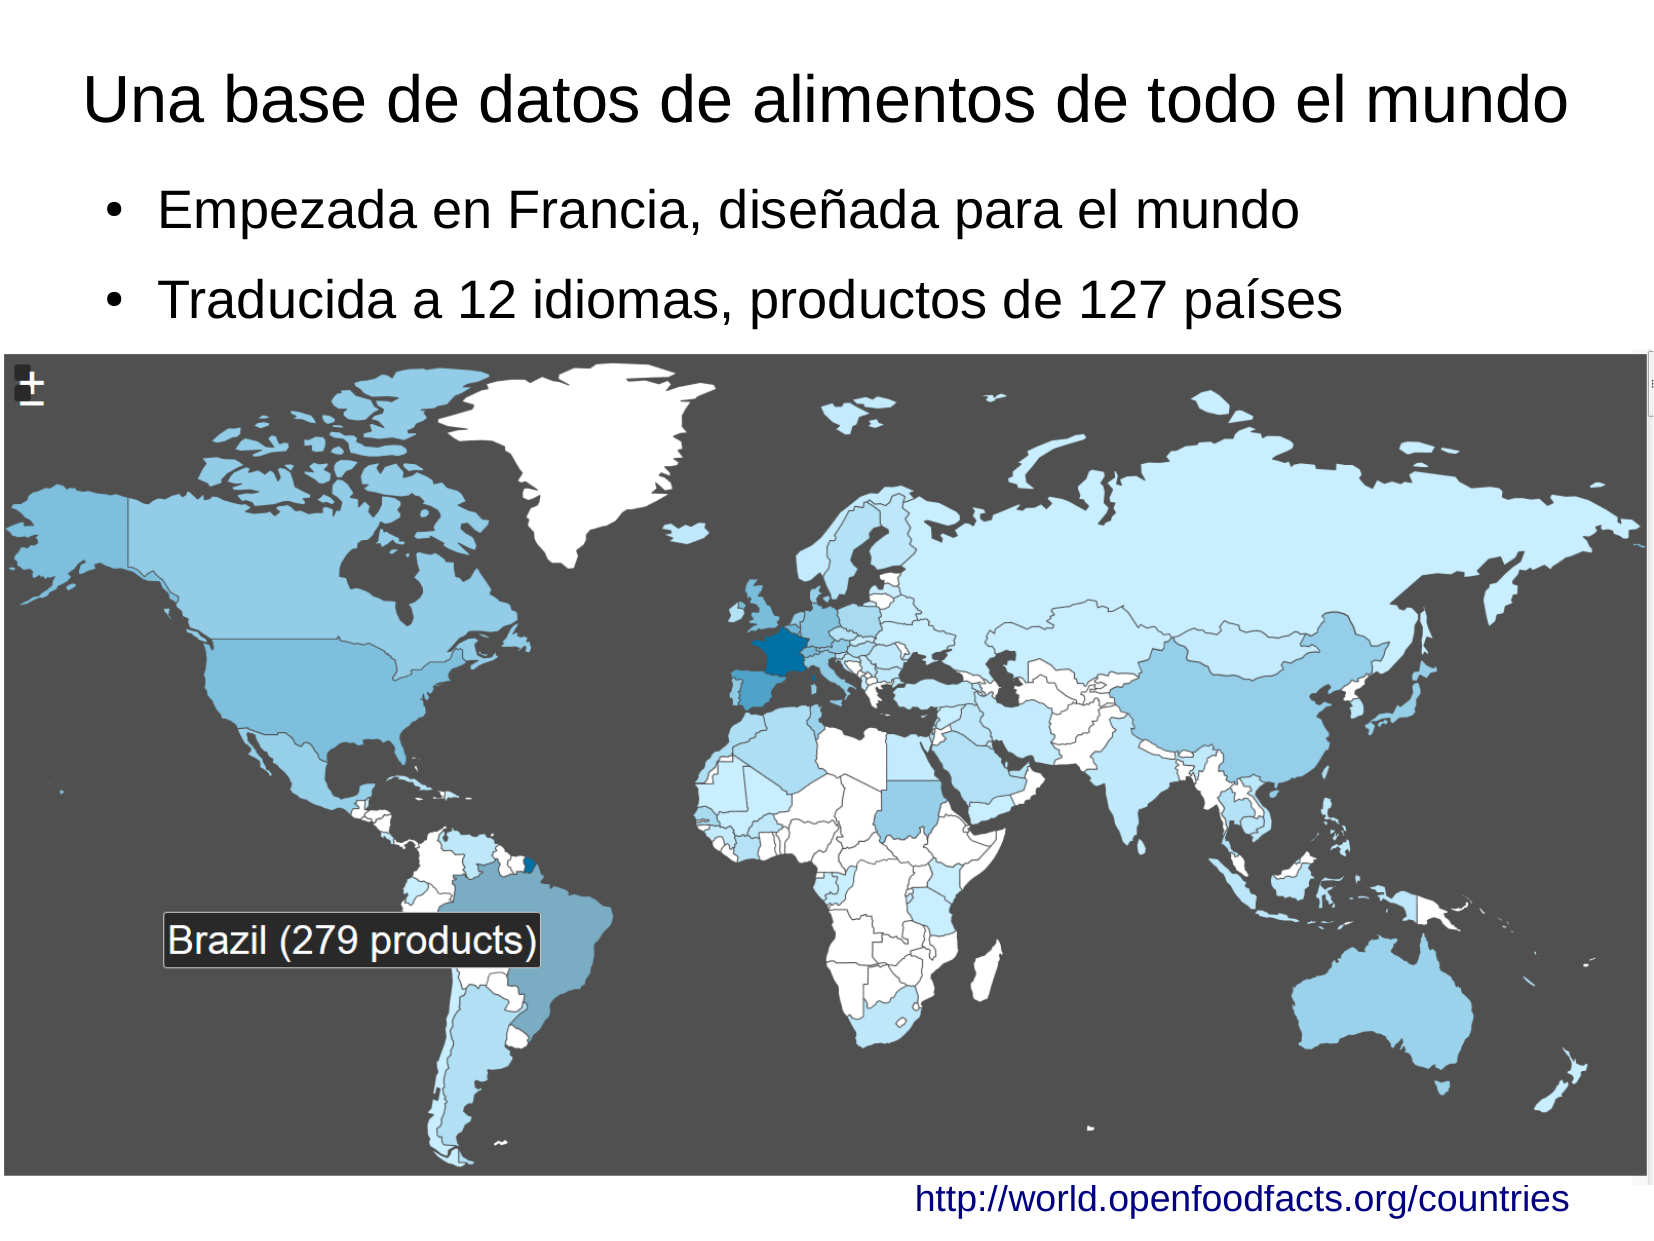

# Una base de datos de alimentos de todo el mundo
Empezada en Francia, diseñada para el mundo
Traducida a 12 idiomas, productos de 127 países
http://world.openfoodfacts.org/countries